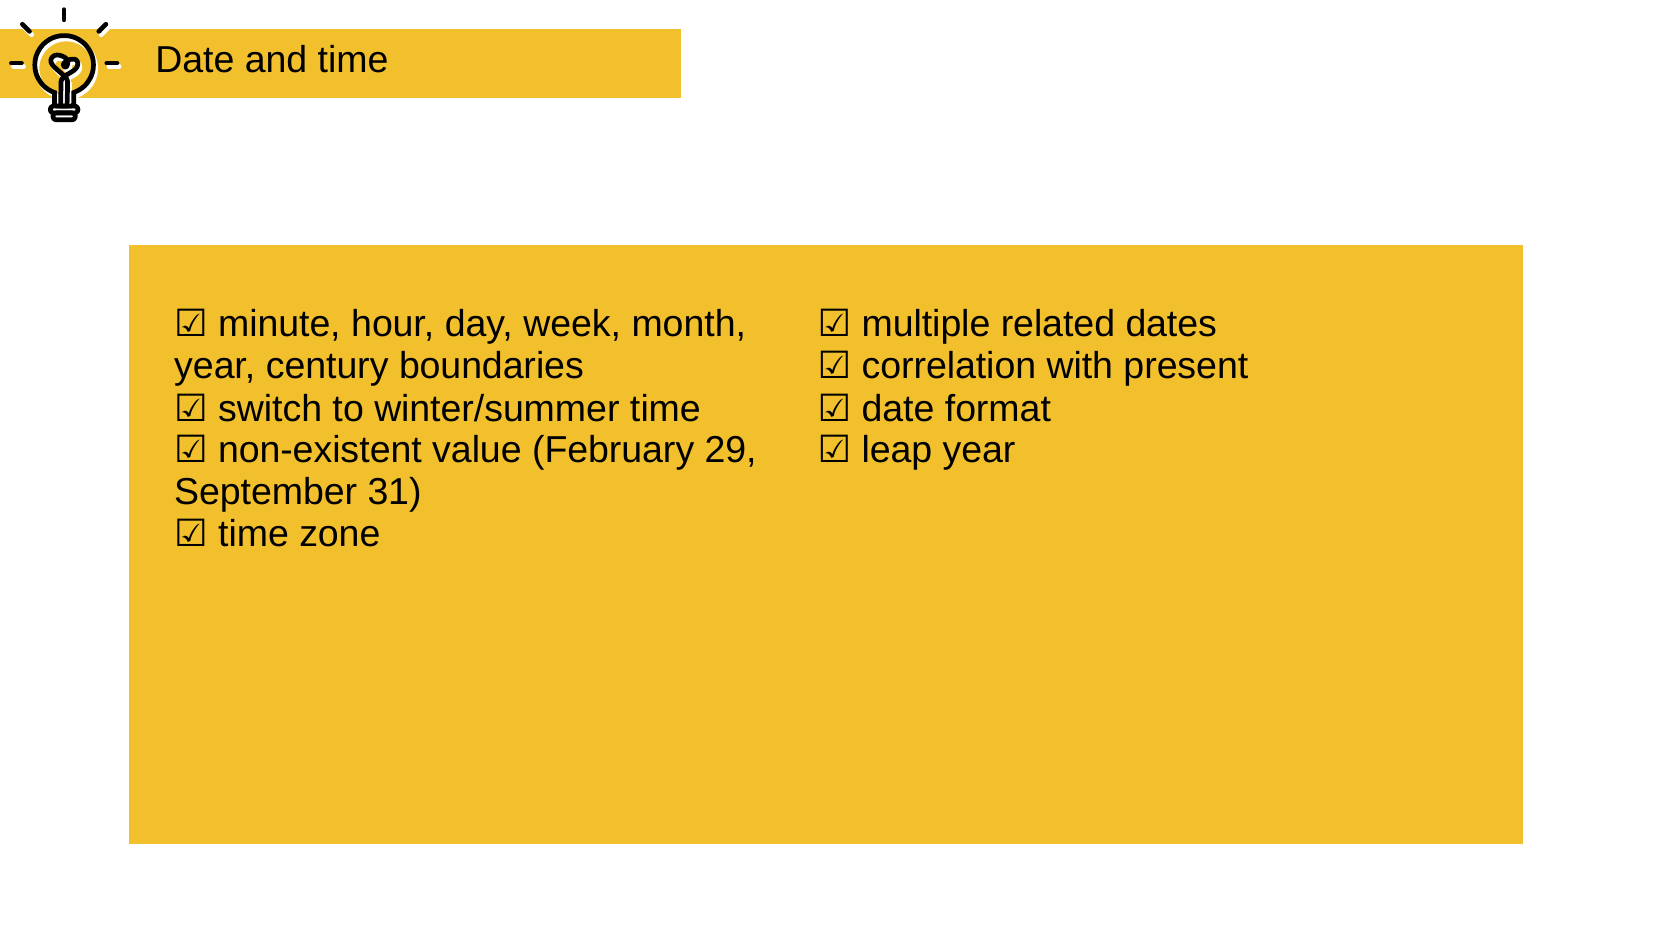

# Date and time
| ☑ minute, hour, day, week, month, year, century boundaries ☑ switch to winter/summer time ☑ non-existent value (February 29, September 31) ☑ time zone | ☑ multiple related dates ☑ correlation with present ☑ date format ☑ leap year |
| --- | --- |